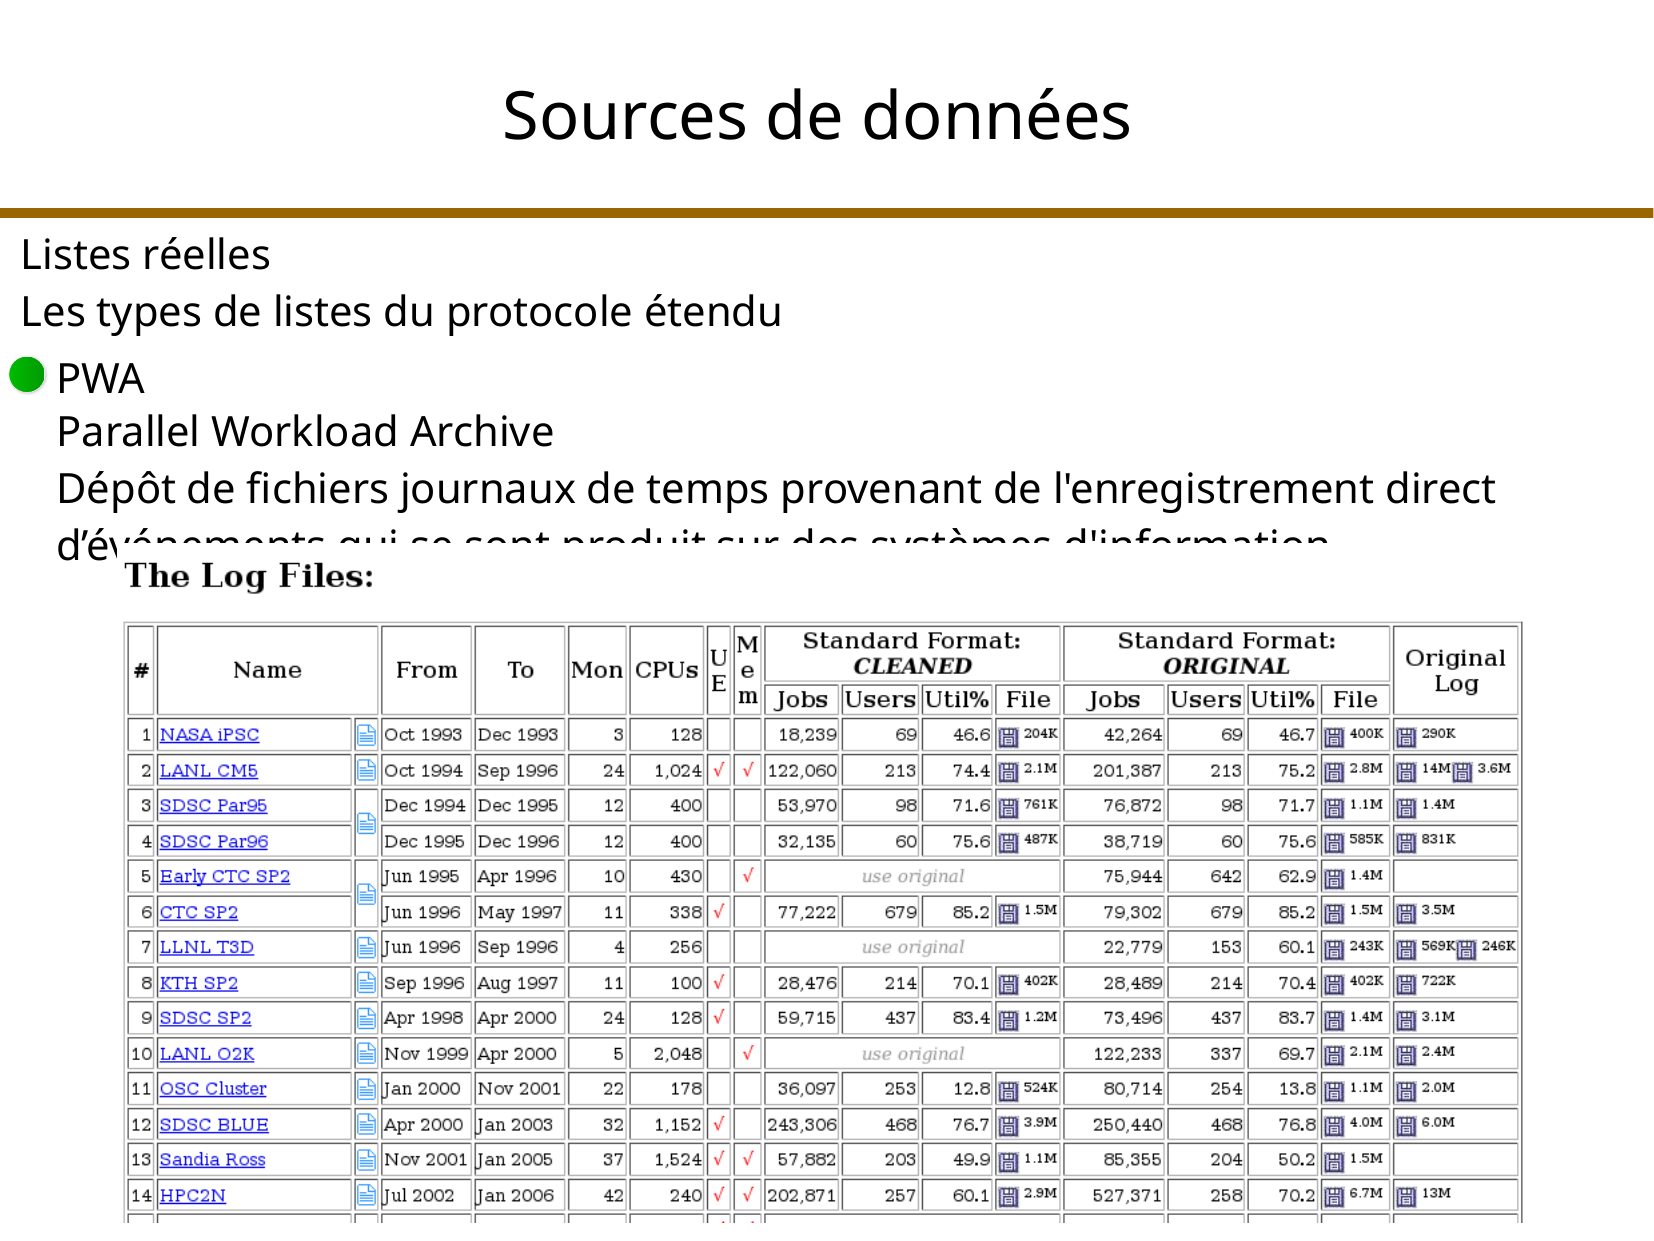

# Sources de données
Listes réelles
Les types de listes du protocole étendu
PWA
Parallel Workload Archive
Dépôt de fichiers journaux de temps provenant de l'enregistrement direct d’événements qui se sont produit sur des systèmes d'information